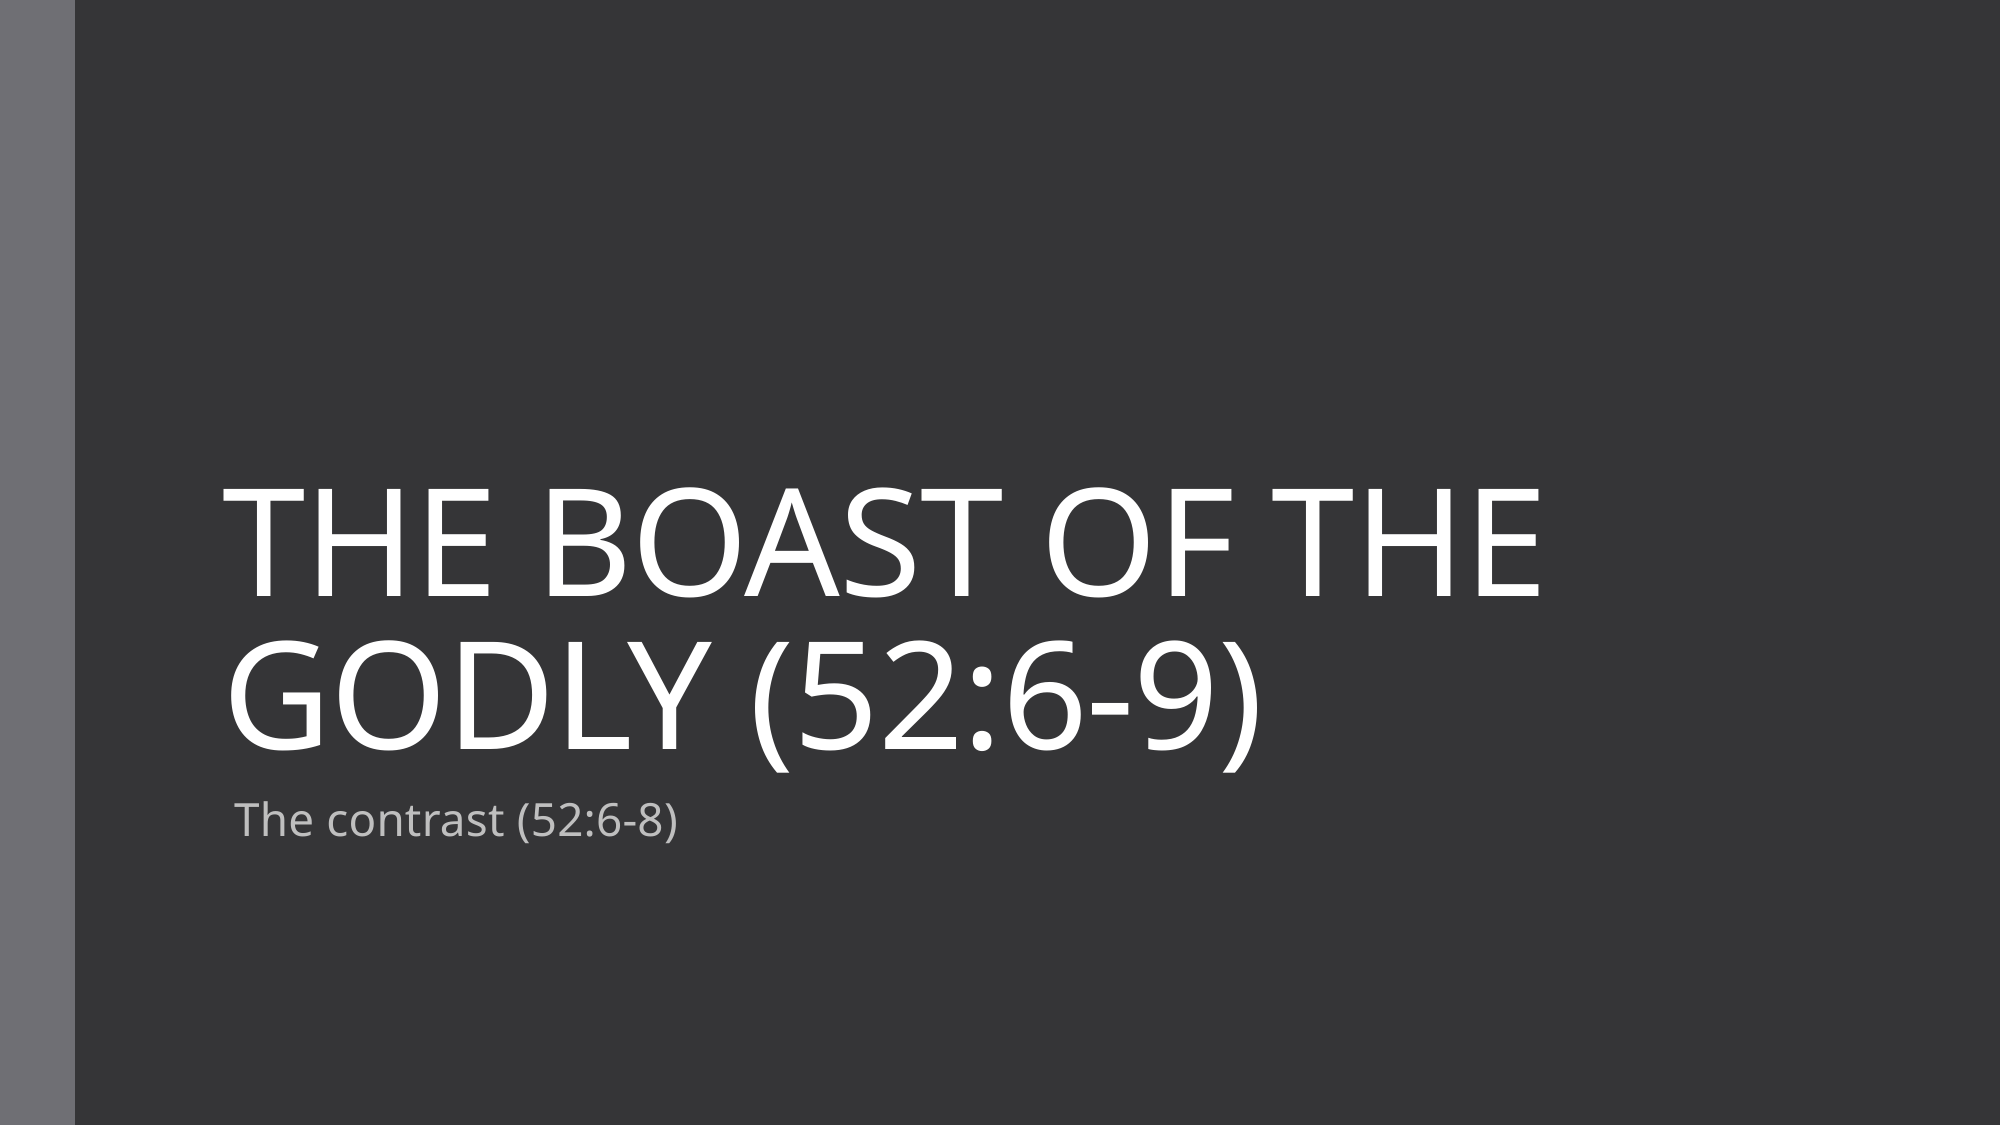

# THE BOAST OF THE GODLY (52:6-9)
 The contrast (52:6-8)